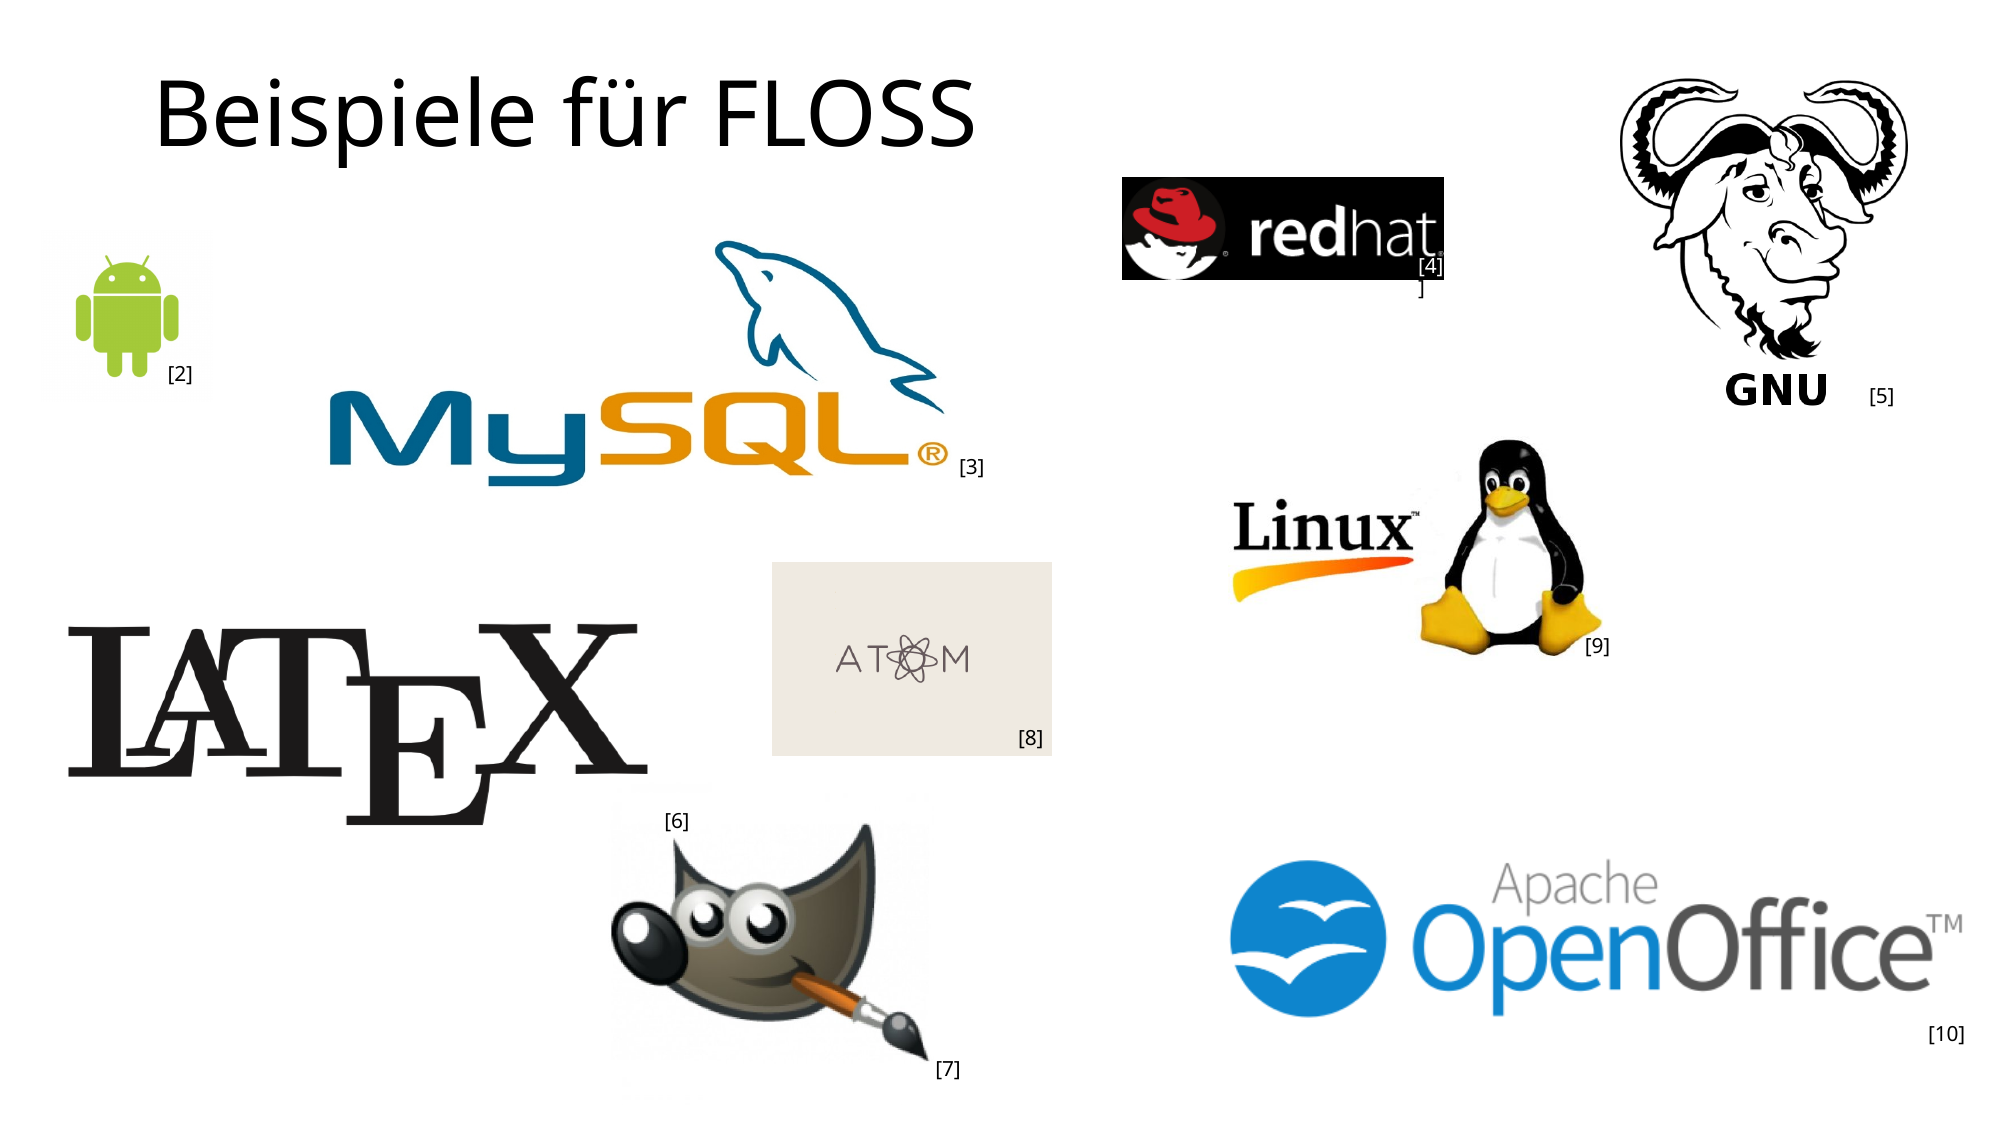

# Beispiele für FLOSS
[4]]
[2]
[5]
[3]
[9]
[8]
[6]
[10]
[7]